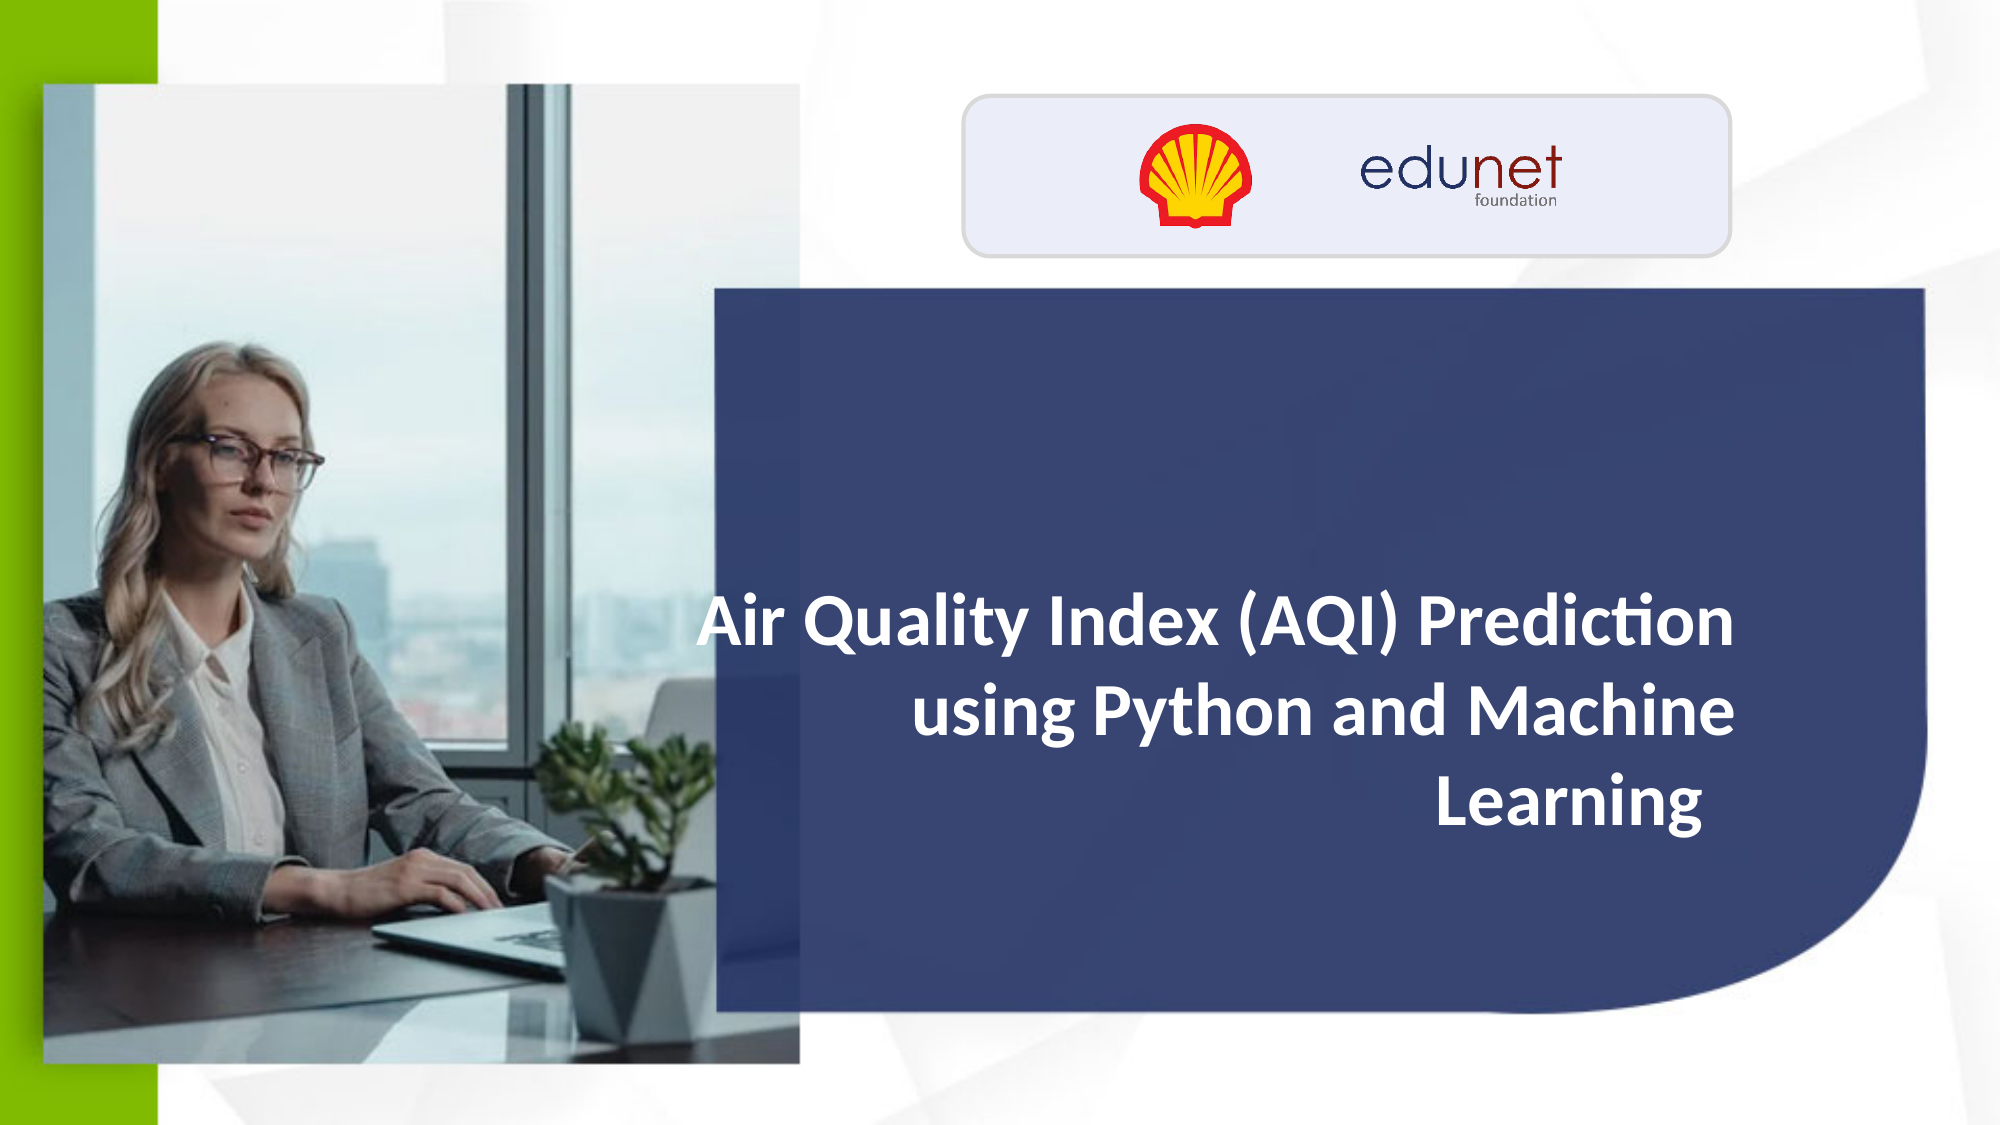

Air Quality Index (AQI) Prediction using Python and Machine Learning